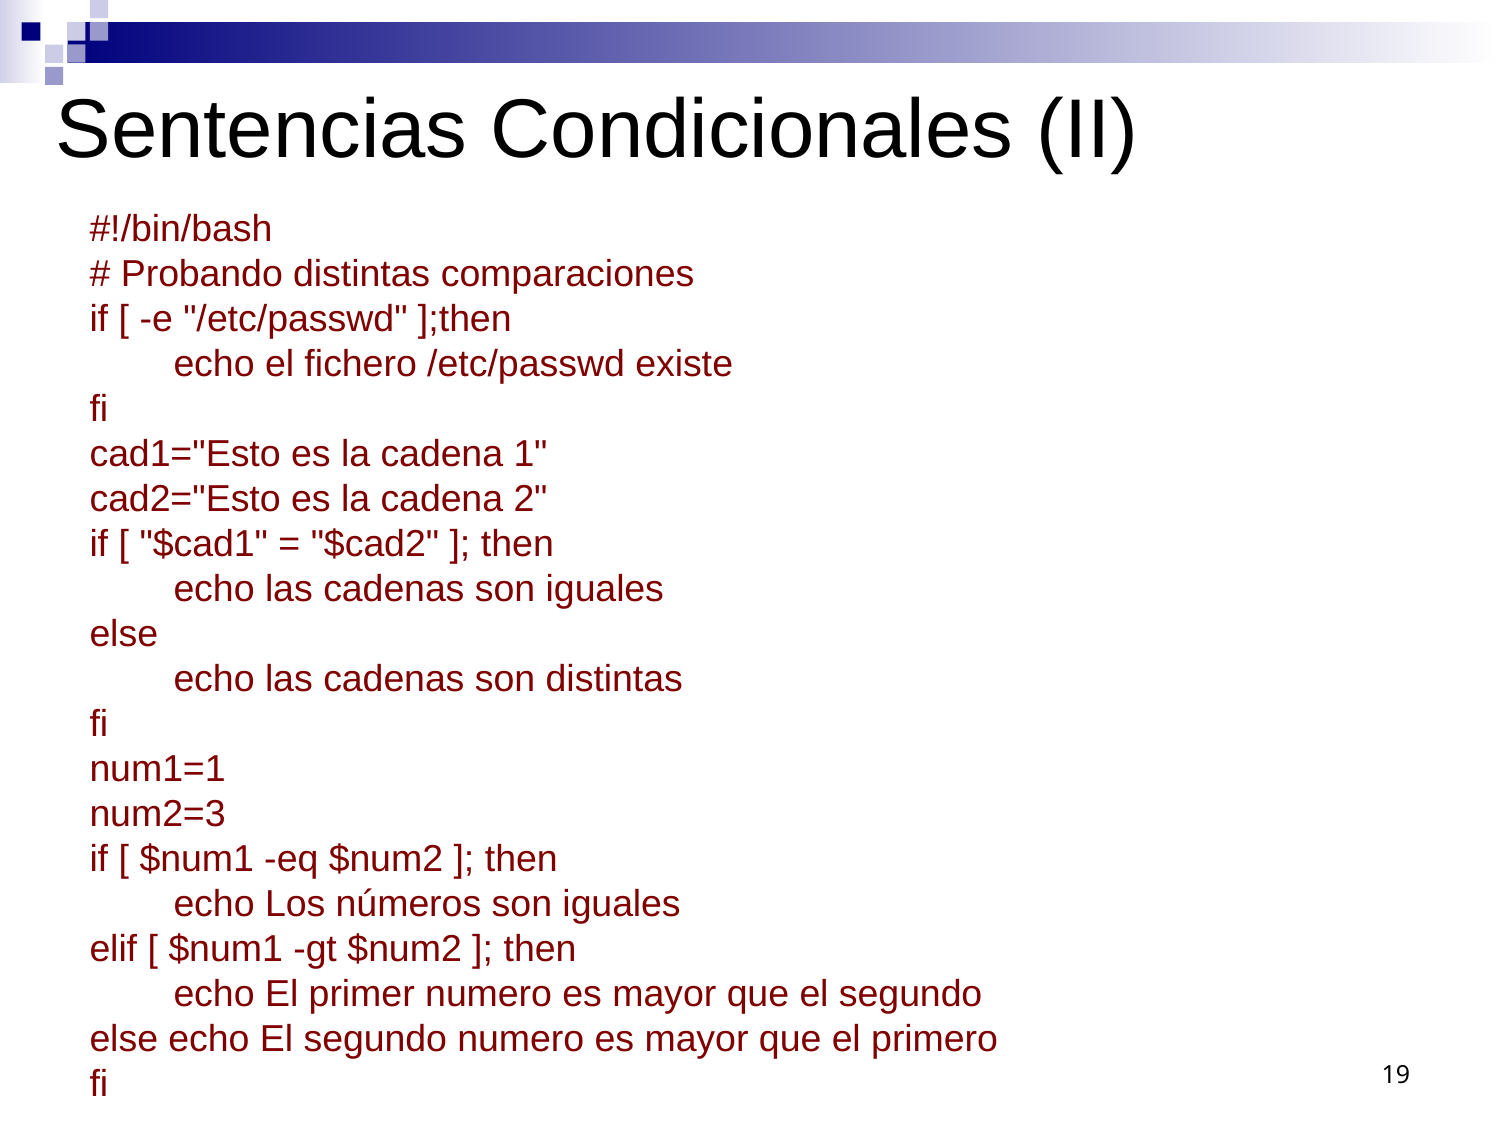

Sentencias Condicionales (II)
#!/bin/bash
# Probando distintas comparaciones
if [ -e "/etc/passwd" ];then
 echo el fichero /etc/passwd existe
fi
cad1="Esto es la cadena 1"
cad2="Esto es la cadena 2"
if [ "$cad1" = "$cad2" ]; then
 echo las cadenas son iguales
else
 echo las cadenas son distintas
fi
num1=1
num2=3
if [ $num1 -eq $num2 ]; then
 echo Los números son iguales
elif [ $num1 -gt $num2 ]; then
 echo El primer numero es mayor que el segundo
else echo El segundo numero es mayor que el primero
fi